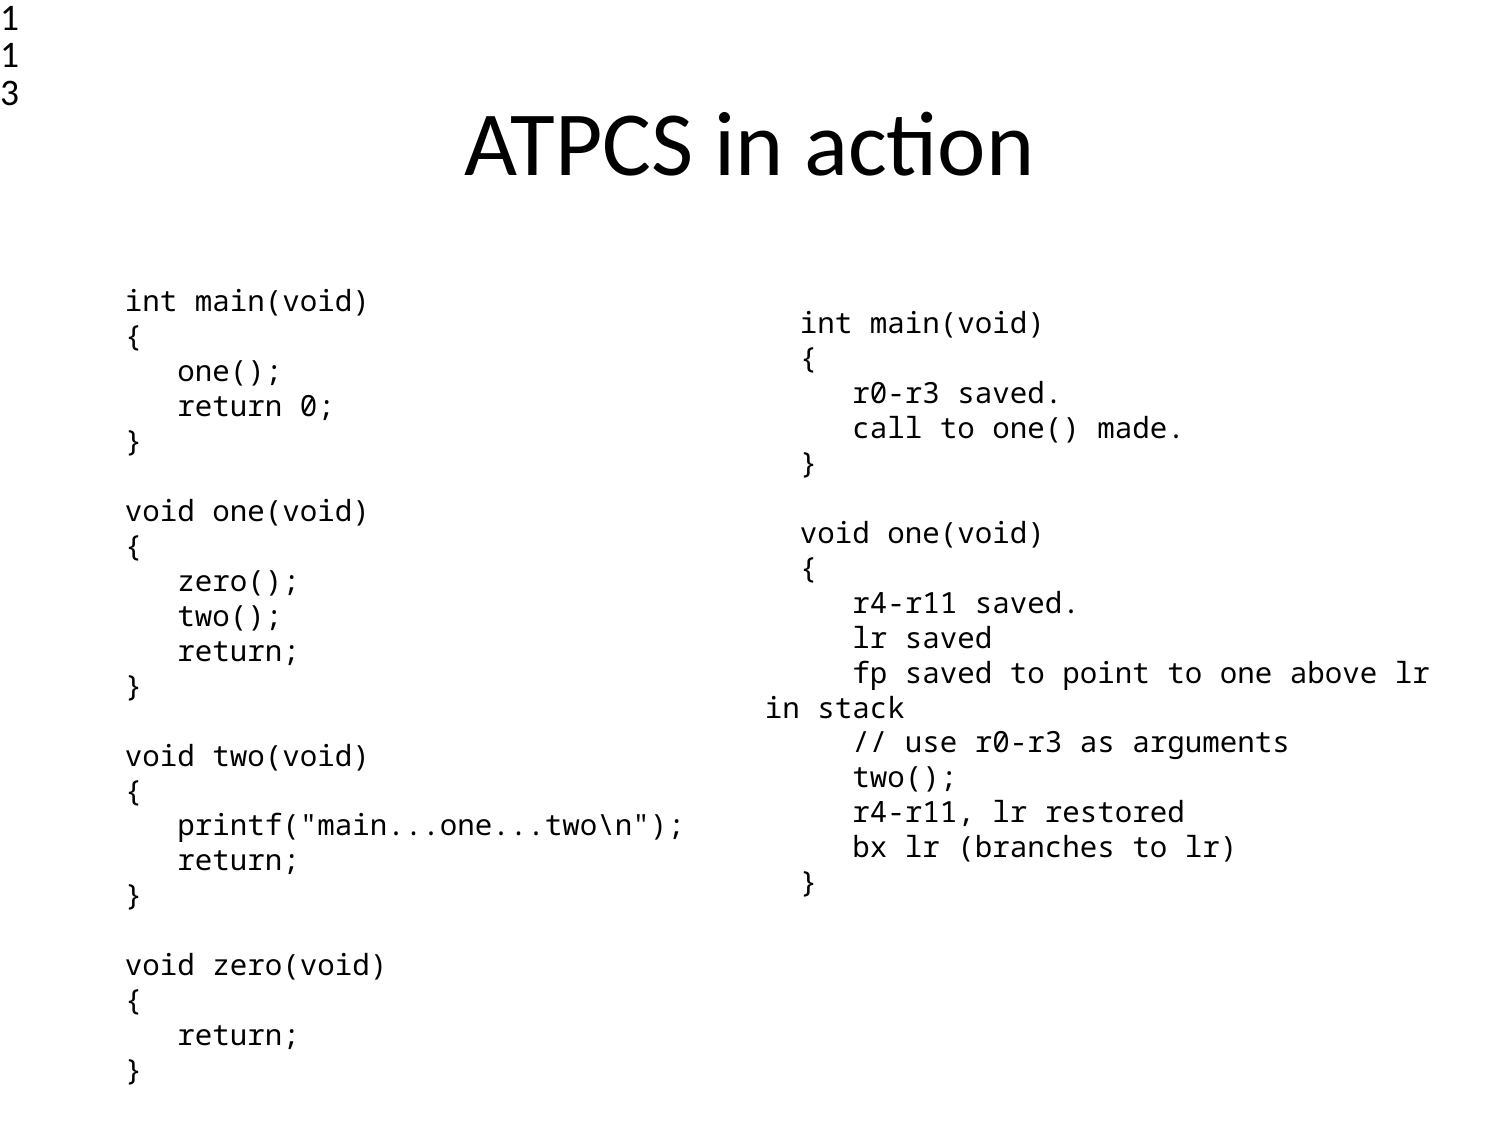

# ATPCS in action
 int main(void)
 {
 one();
 return 0;
 }
 void one(void)
 {
 zero();
 two();
 return;
 }
 void two(void)
 {
 printf("main...one...two\n");
 return;
 }
 void zero(void)
 {
 return;
 }
 int main(void)
 {
 r0-r3 saved.
 call to one() made.
 }
 void one(void)
 {
 r4-r11 saved.
 lr saved
 fp saved to point to one above lr in stack
 // use r0-r3 as arguments
 two();
 r4-r11, lr restored
 bx lr (branches to lr)
 }